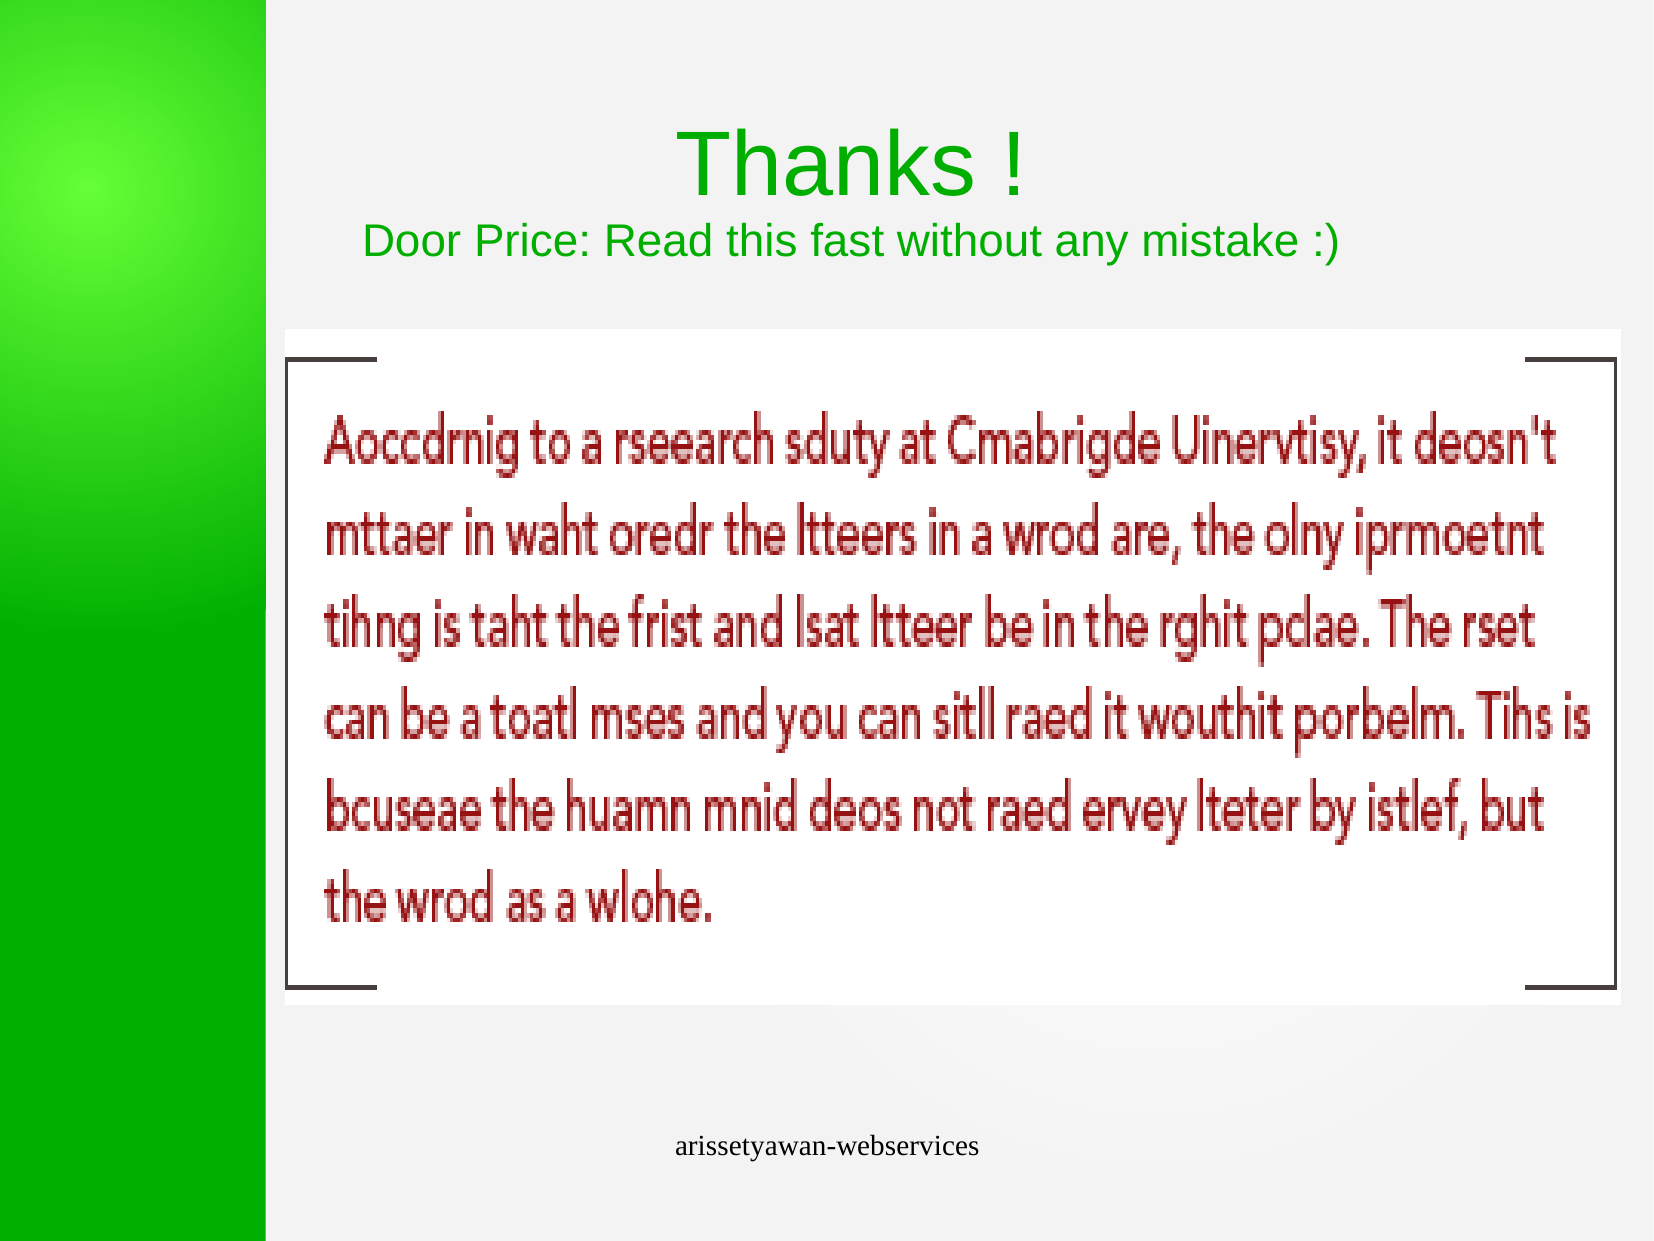

# Thanks ! Door Price: Read this fast without any mistake :)
arissetyawan-webservices